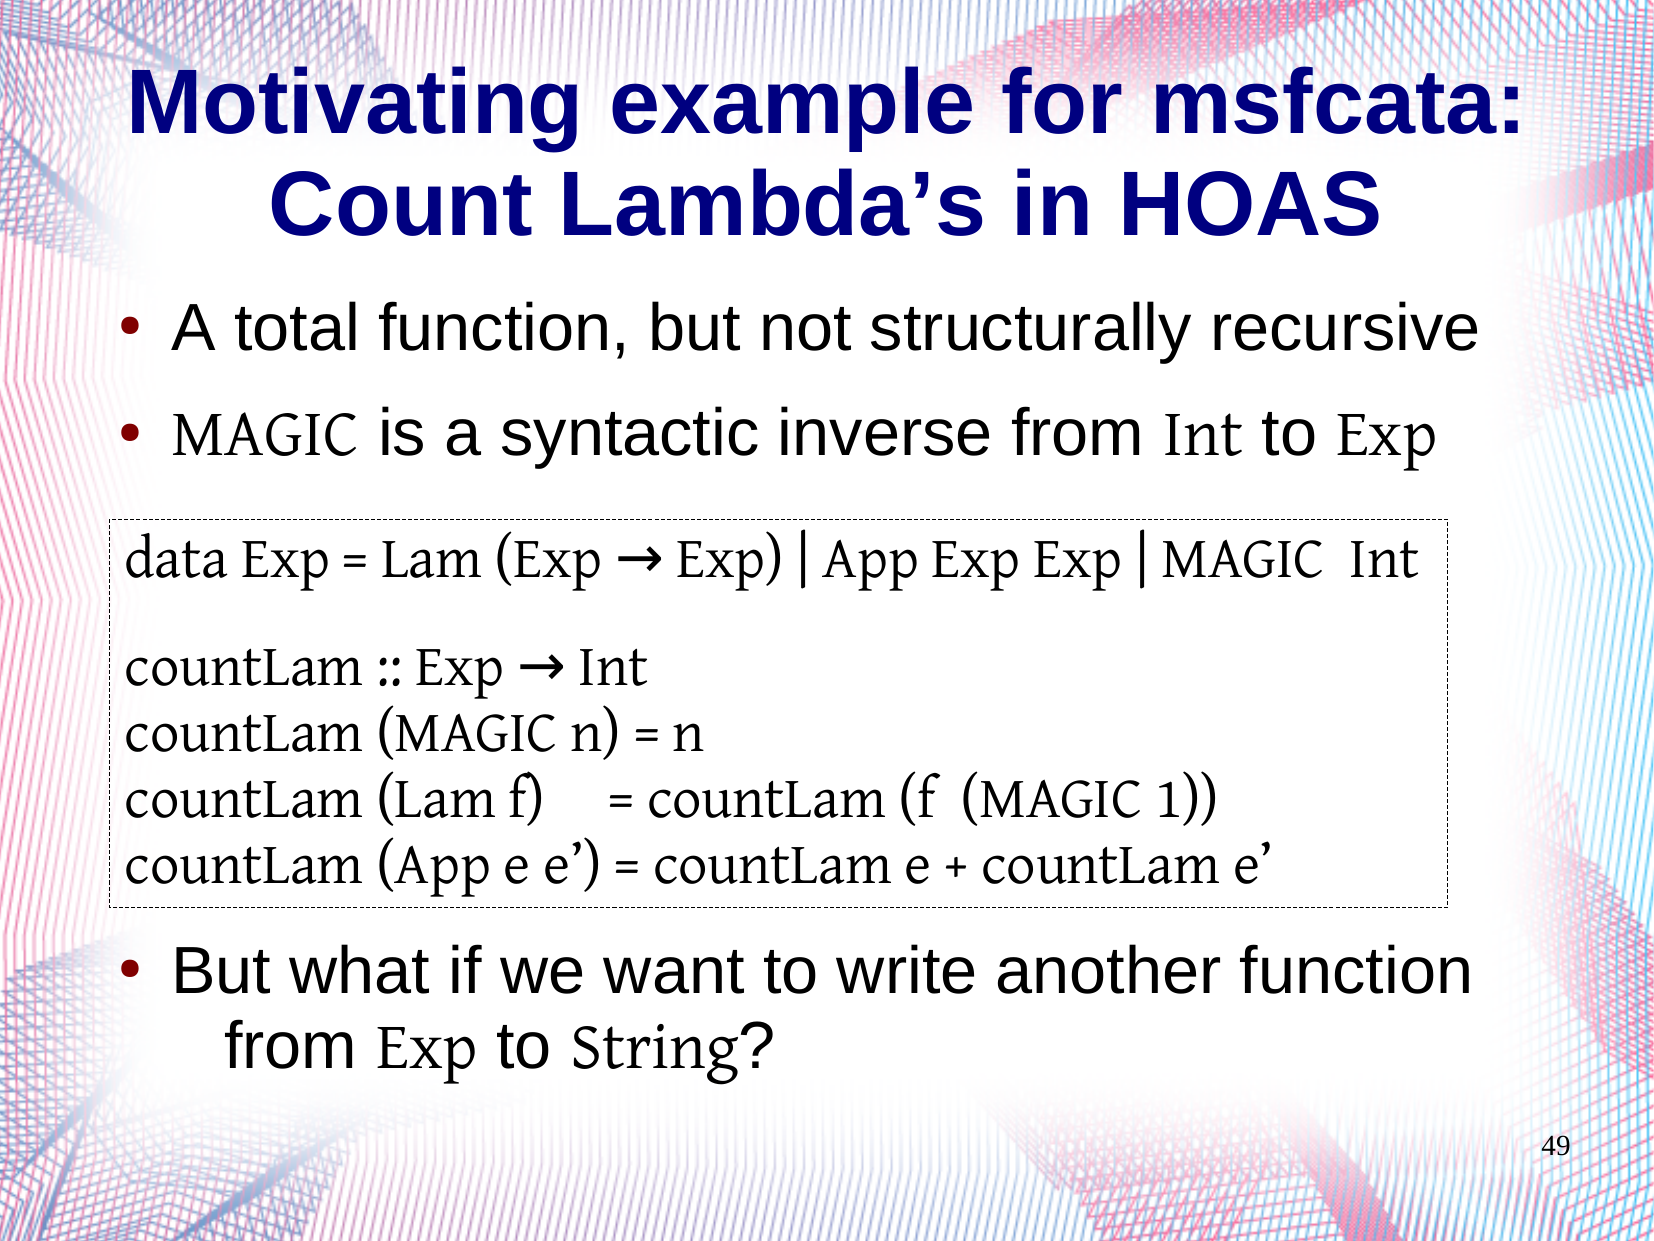

# Motivating example for msfcata: Count Lambda’s in HOAS
A total function, but not structurally recursive
MAGIC is a syntactic inverse from Int to Exp
data Exp = Lam (Exp → Exp) | App Exp Exp | MAGIC Int
countLam :: Exp → Int
countLam (MAGIC n) = n
countLam (Lam f) = countLam (f (MAGIC 1))
countLam (App e e’) = countLam e + countLam e’
But what if we want to write another function from Exp to String?
49